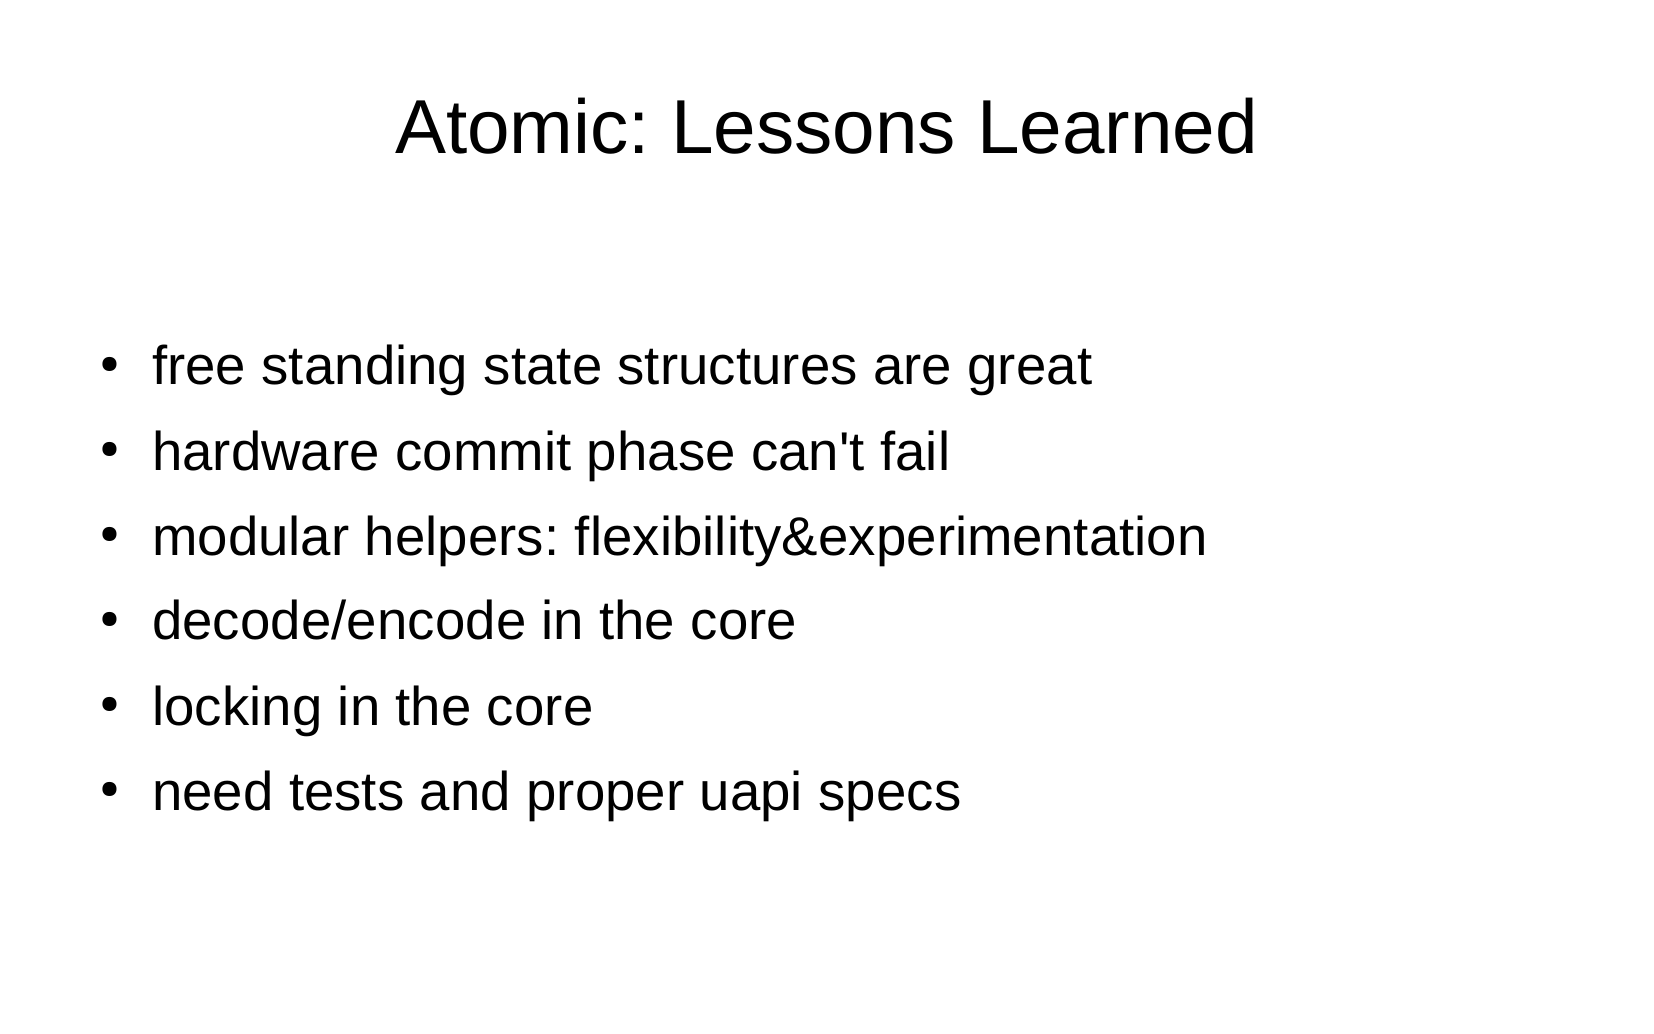

# Atomic: Lessons Learned
free standing state structures are great
hardware commit phase can't fail
modular helpers: flexibility&experimentation
decode/encode in the core
locking in the core
need tests and proper uapi specs